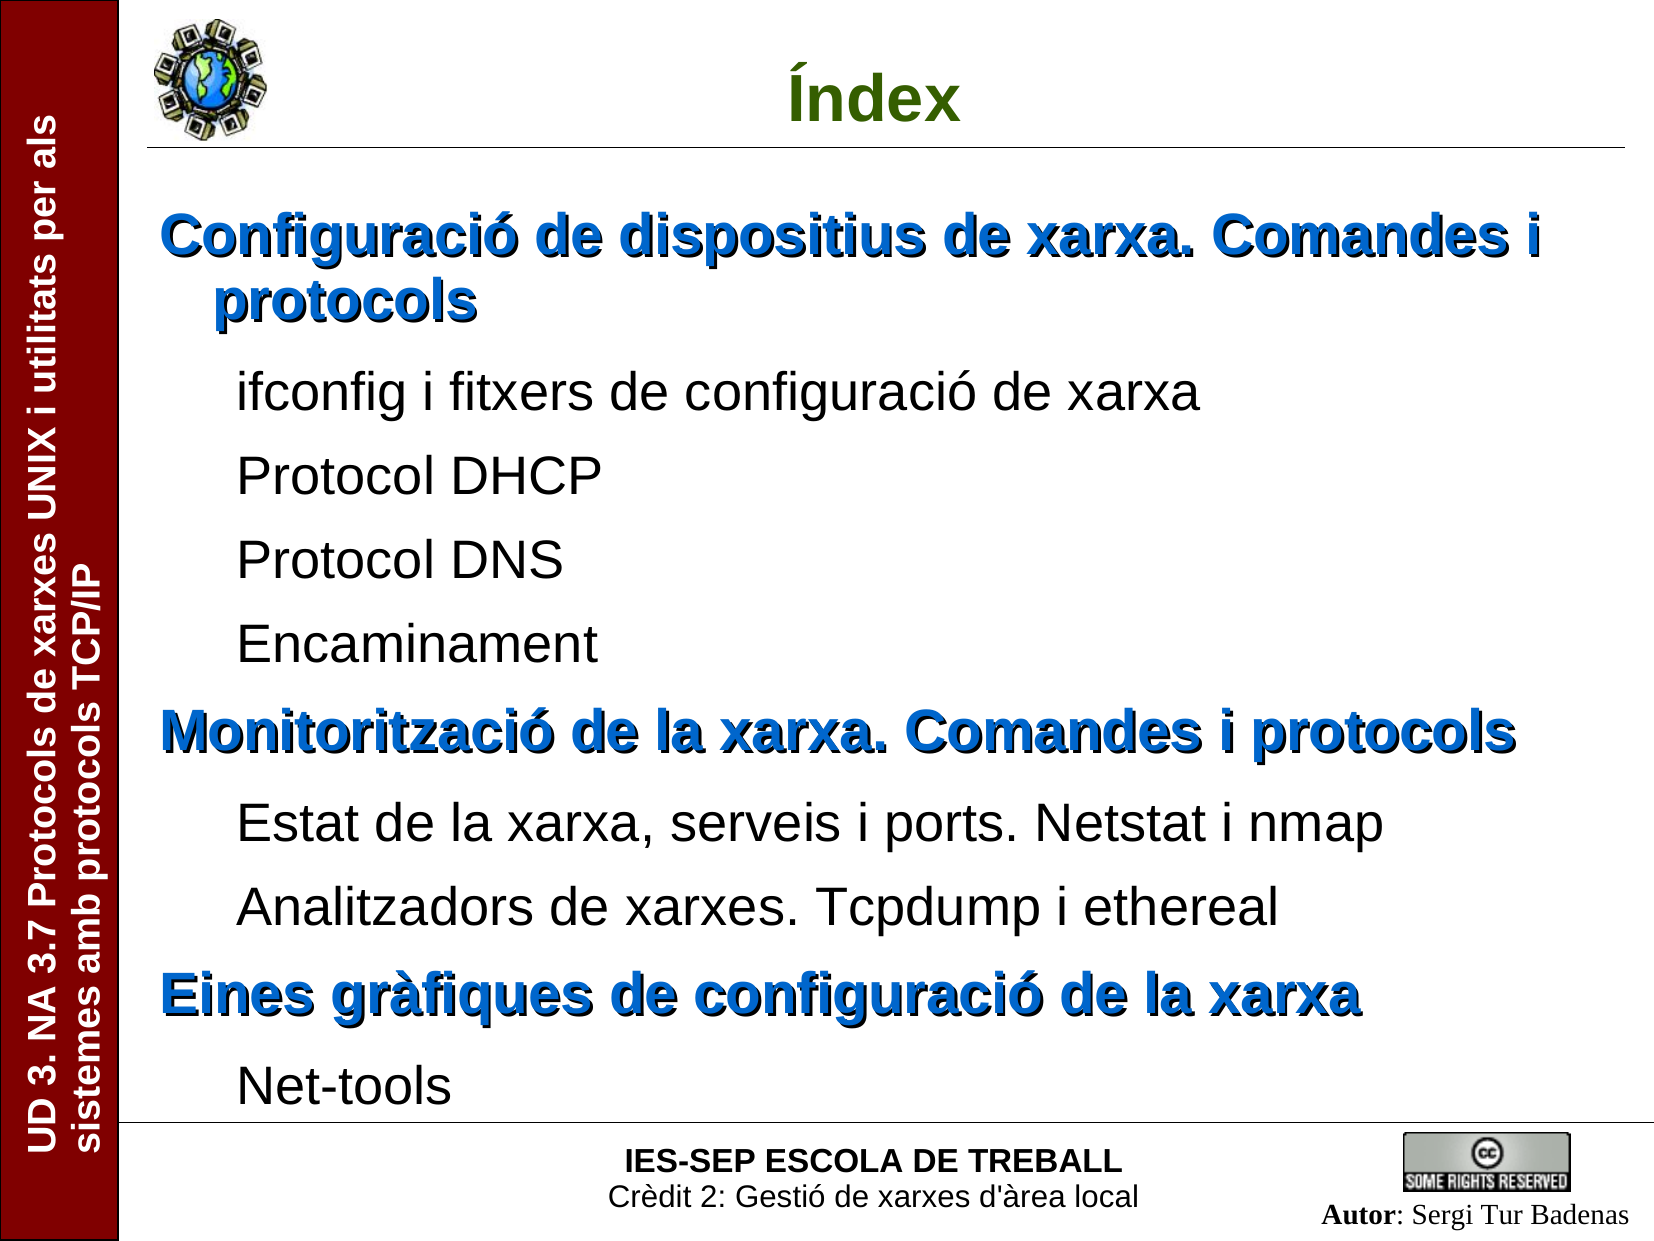

# Índex
Configuració de dispositius de xarxa. Comandes i protocols
ifconfig i fitxers de configuració de xarxa
Protocol DHCP
Protocol DNS
Encaminament
Monitorització de la xarxa. Comandes i protocols
Estat de la xarxa, serveis i ports. Netstat i nmap
Analitzadors de xarxes. Tcpdump i ethereal
Eines gràfiques de configuració de la xarxa
Net-tools